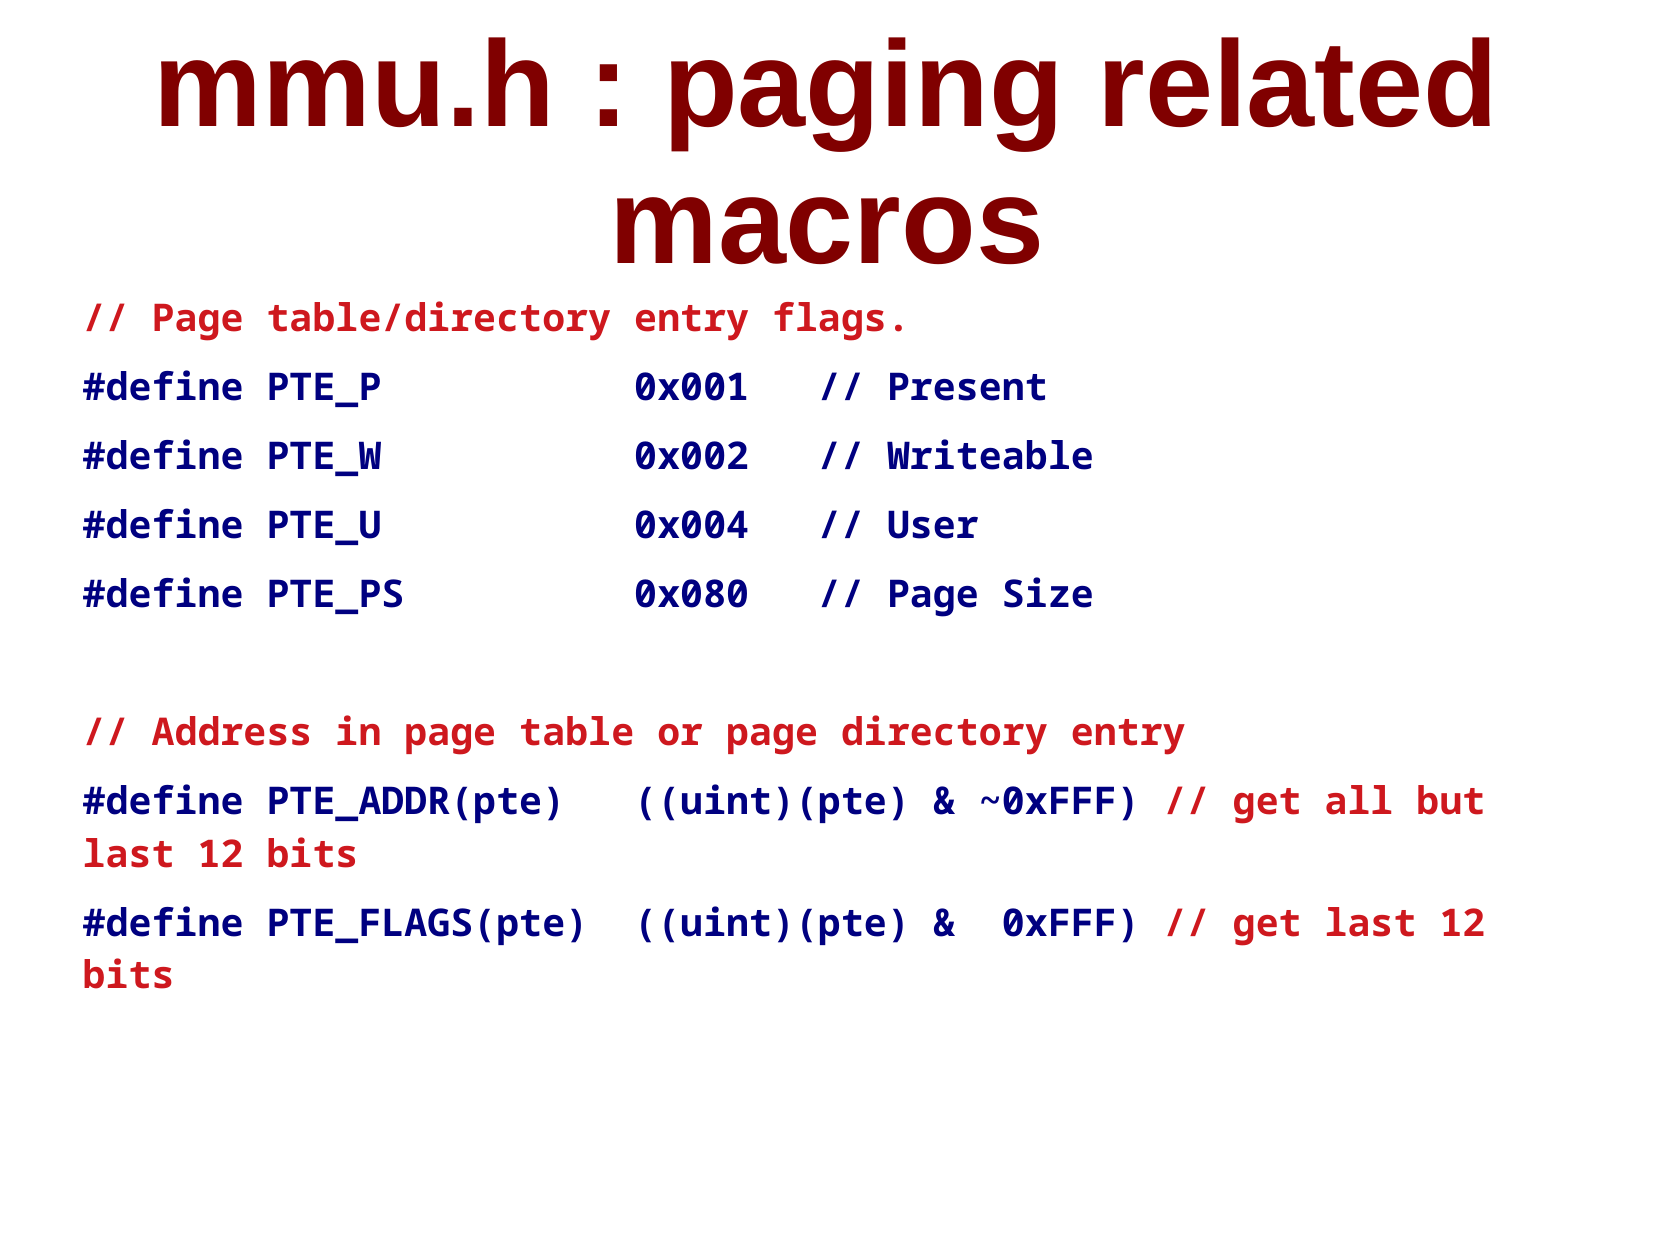

# mmu.h : paging related macros
// Page table/directory entry flags.
#define PTE_P 0x001 // Present
#define PTE_W 0x002 // Writeable
#define PTE_U 0x004 // User
#define PTE_PS 0x080 // Page Size
// Address in page table or page directory entry
#define PTE_ADDR(pte) ((uint)(pte) & ~0xFFF) // get all but last 12 bits
#define PTE_FLAGS(pte) ((uint)(pte) & 0xFFF) // get last 12 bits